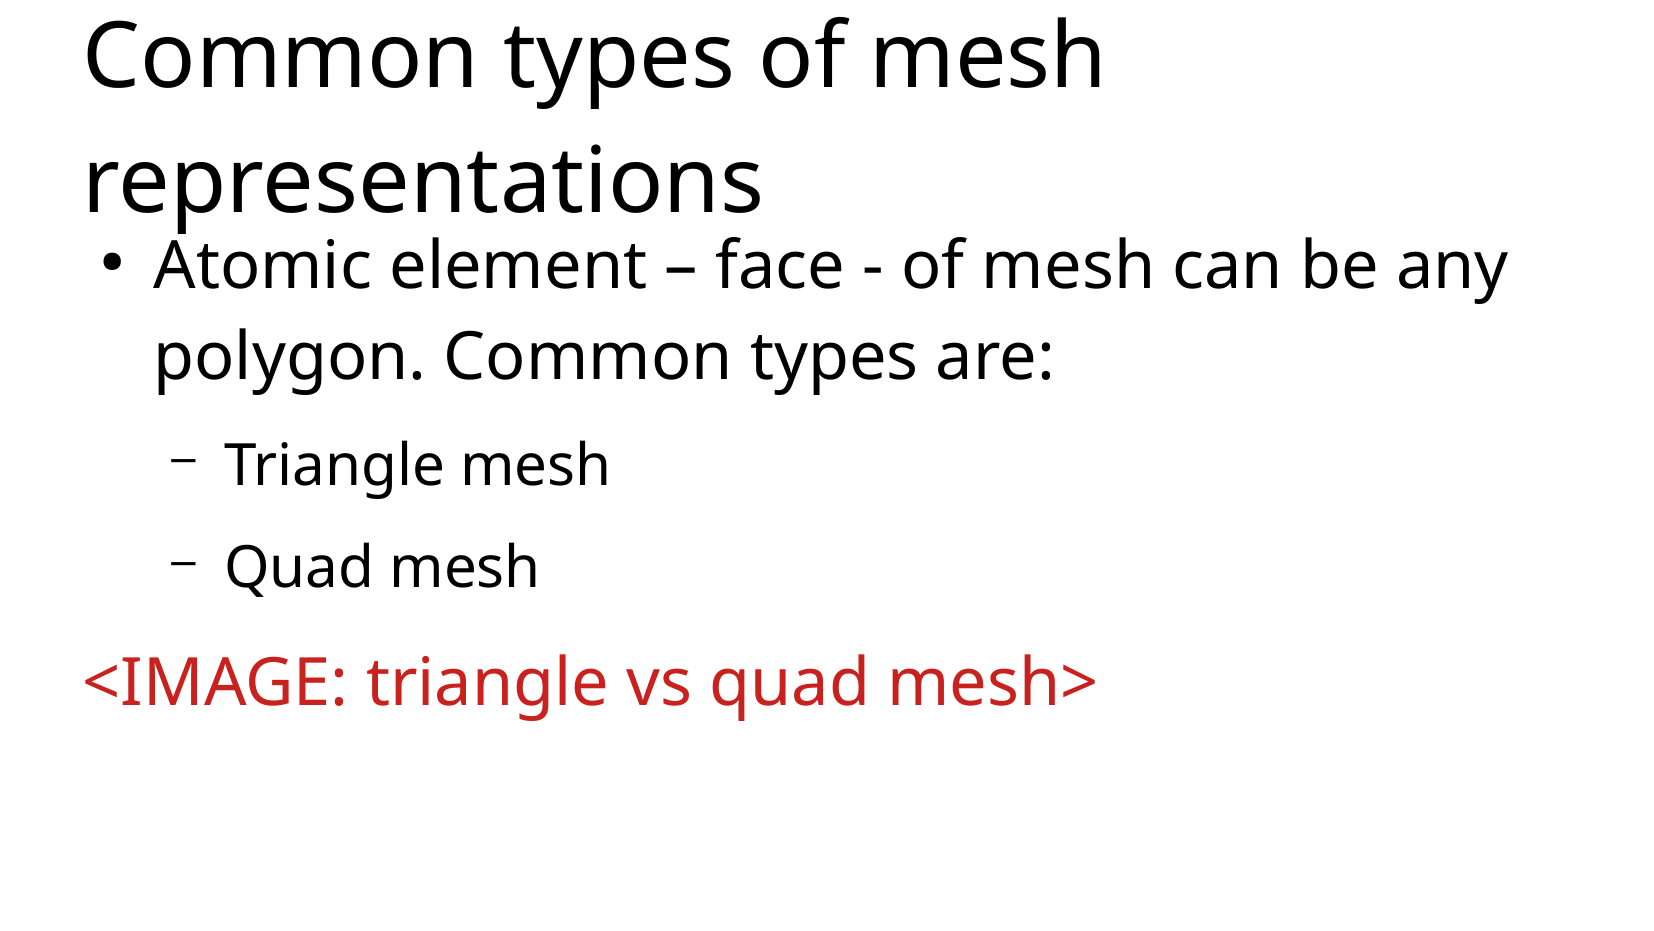

# Common types of mesh representations
Atomic element – face - of mesh can be any polygon. Common types are:
Triangle mesh
Quad mesh
<IMAGE: triangle vs quad mesh>